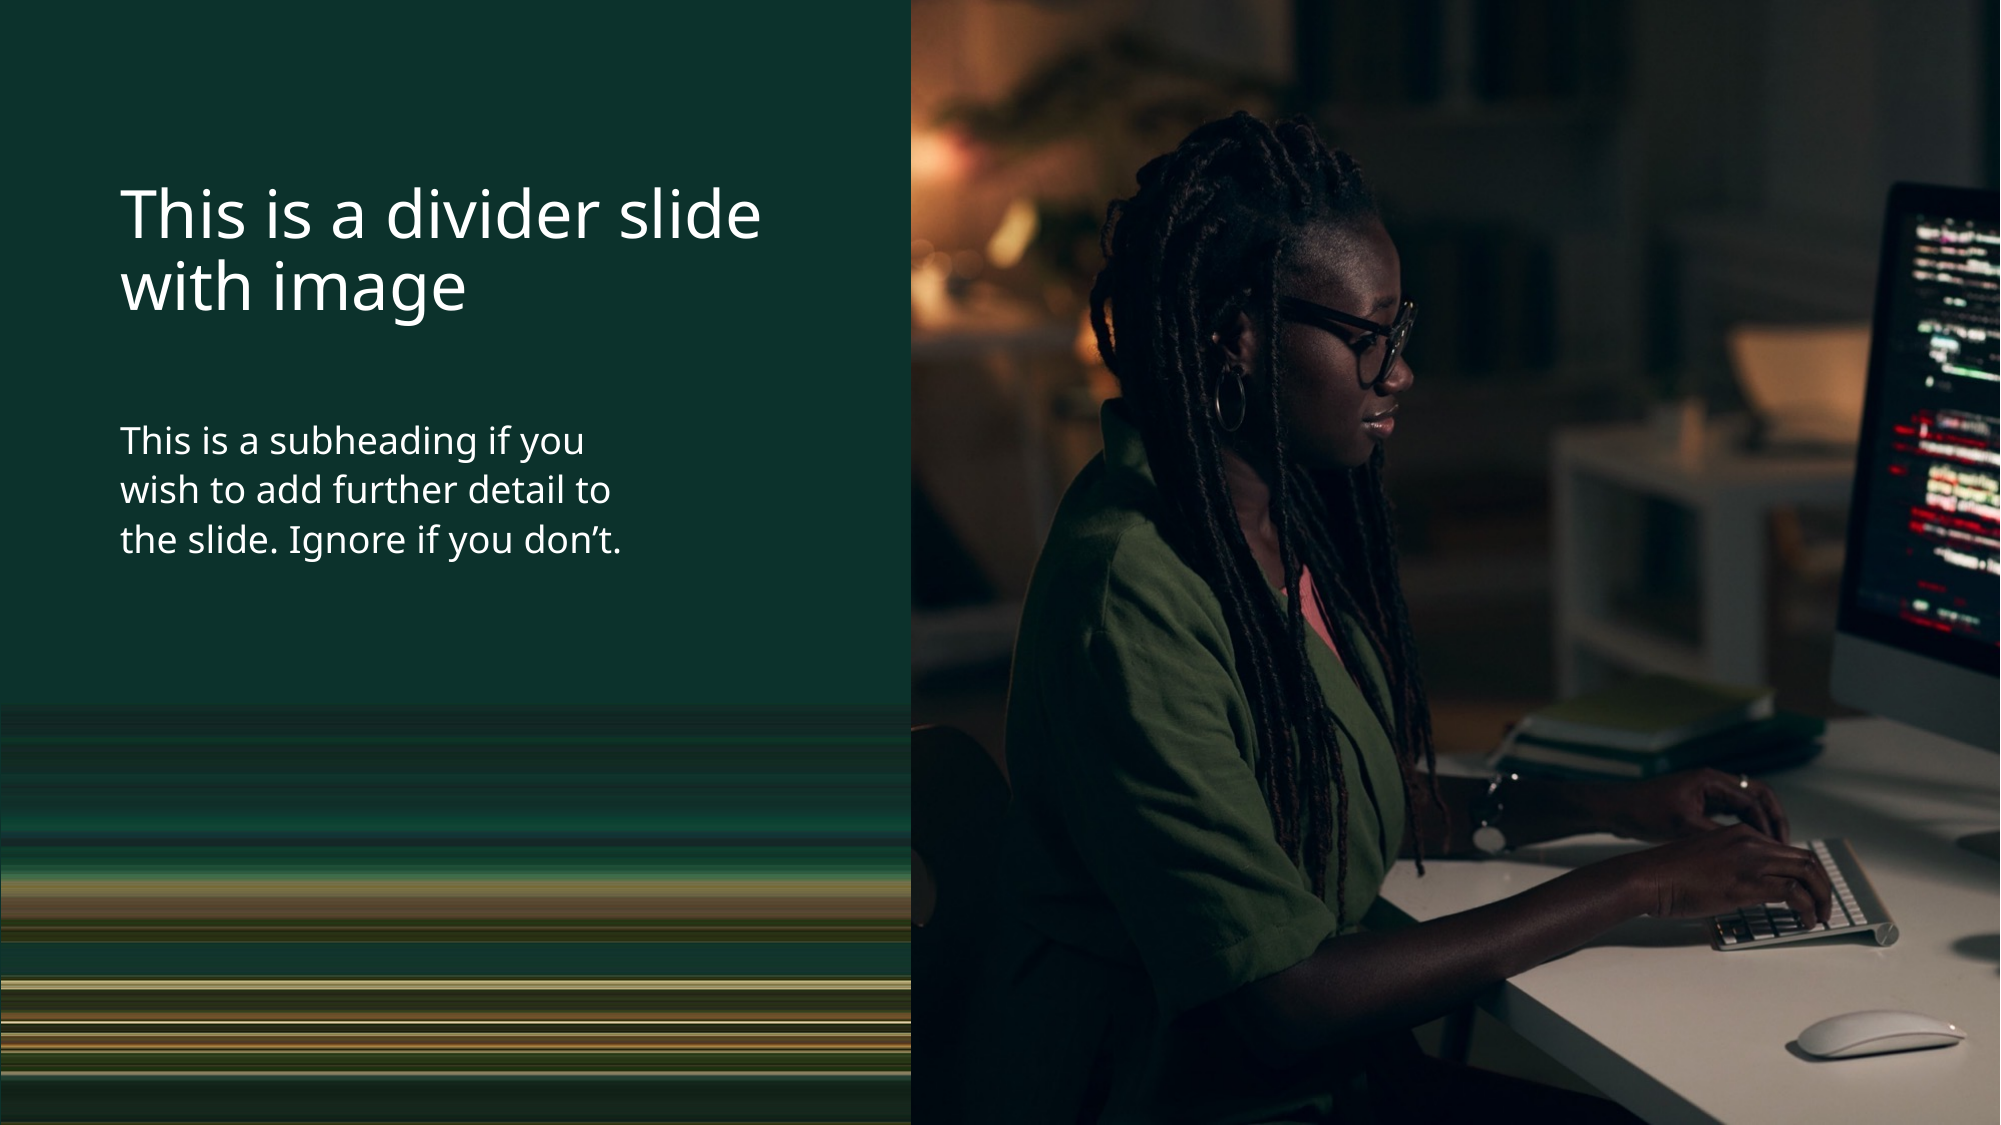

This is a divider slide with image
# This is a subheading if you wish to add further detail to the slide. Ignore if you don’t.